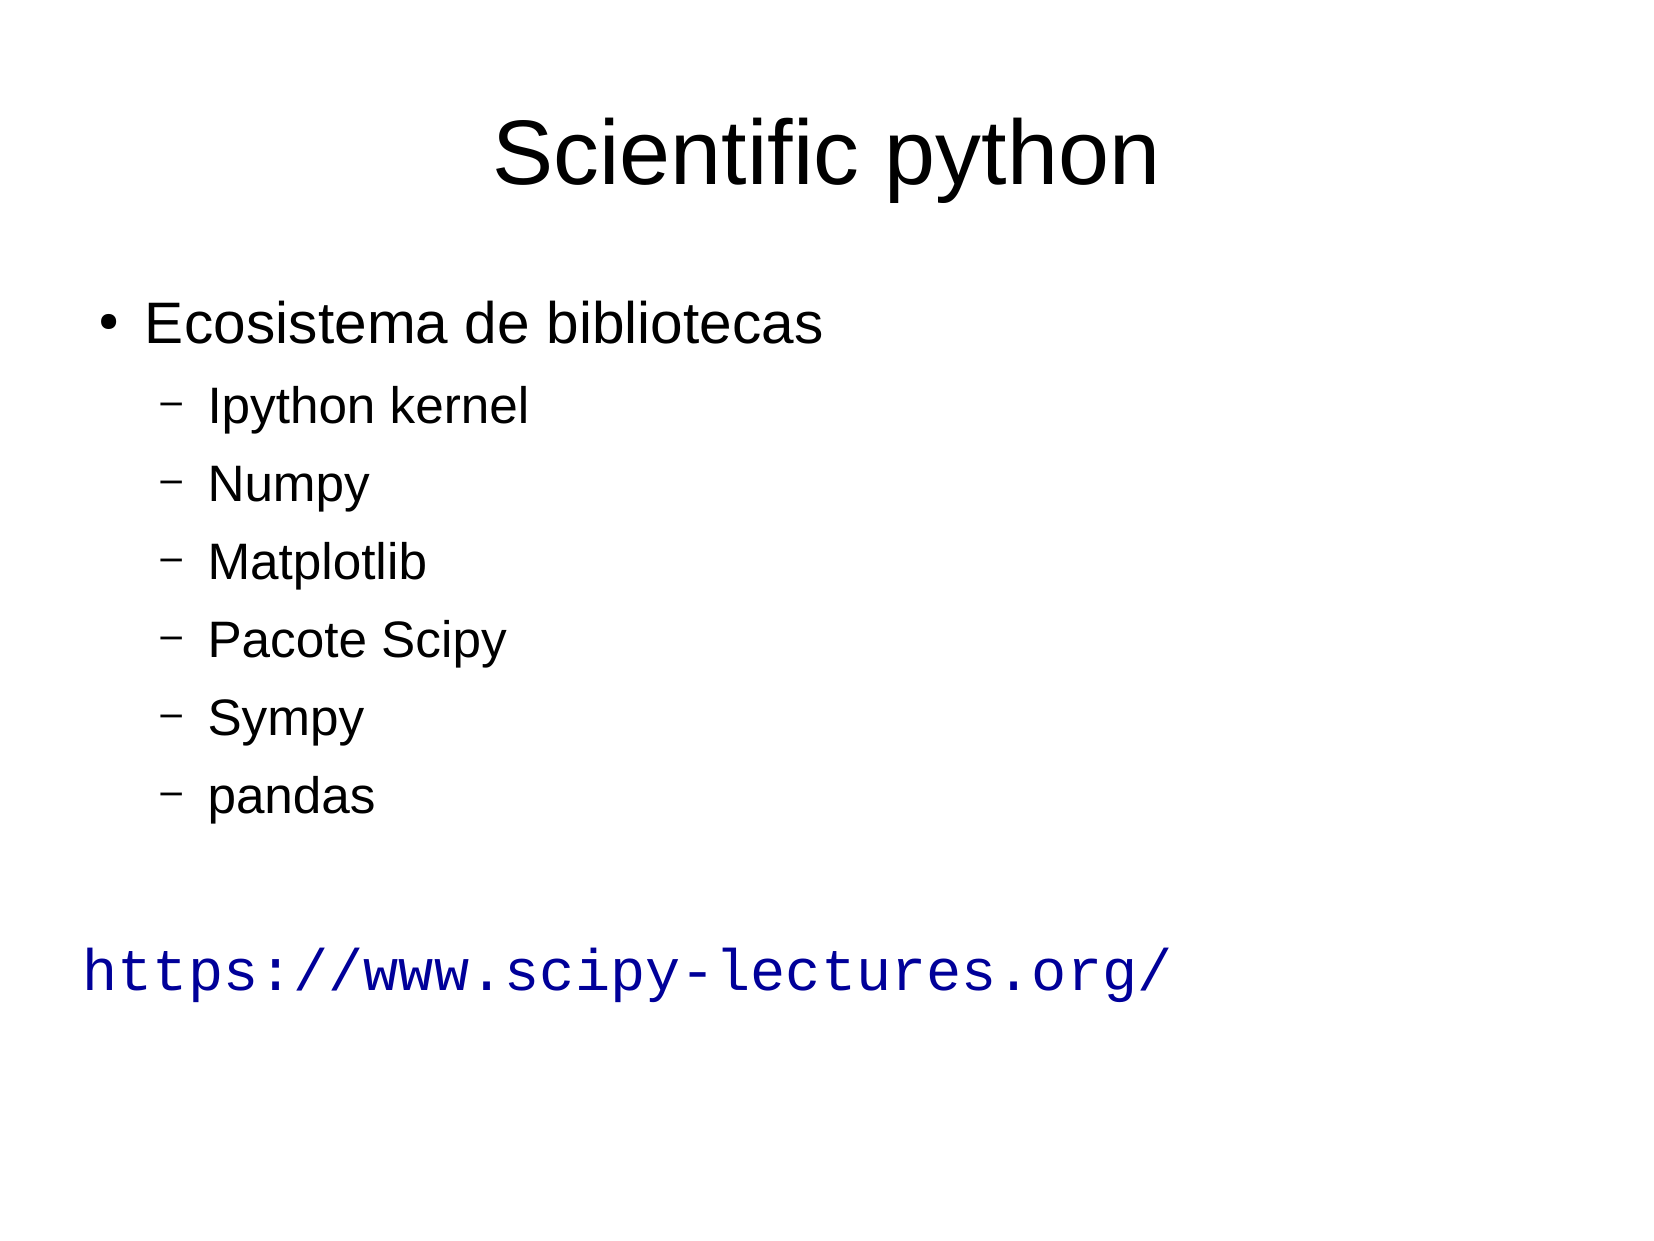

# Scientific python
Ecosistema de bibliotecas
Ipython kernel
Numpy
Matplotlib
Pacote Scipy
Sympy
pandas
https://www.scipy-lectures.org/